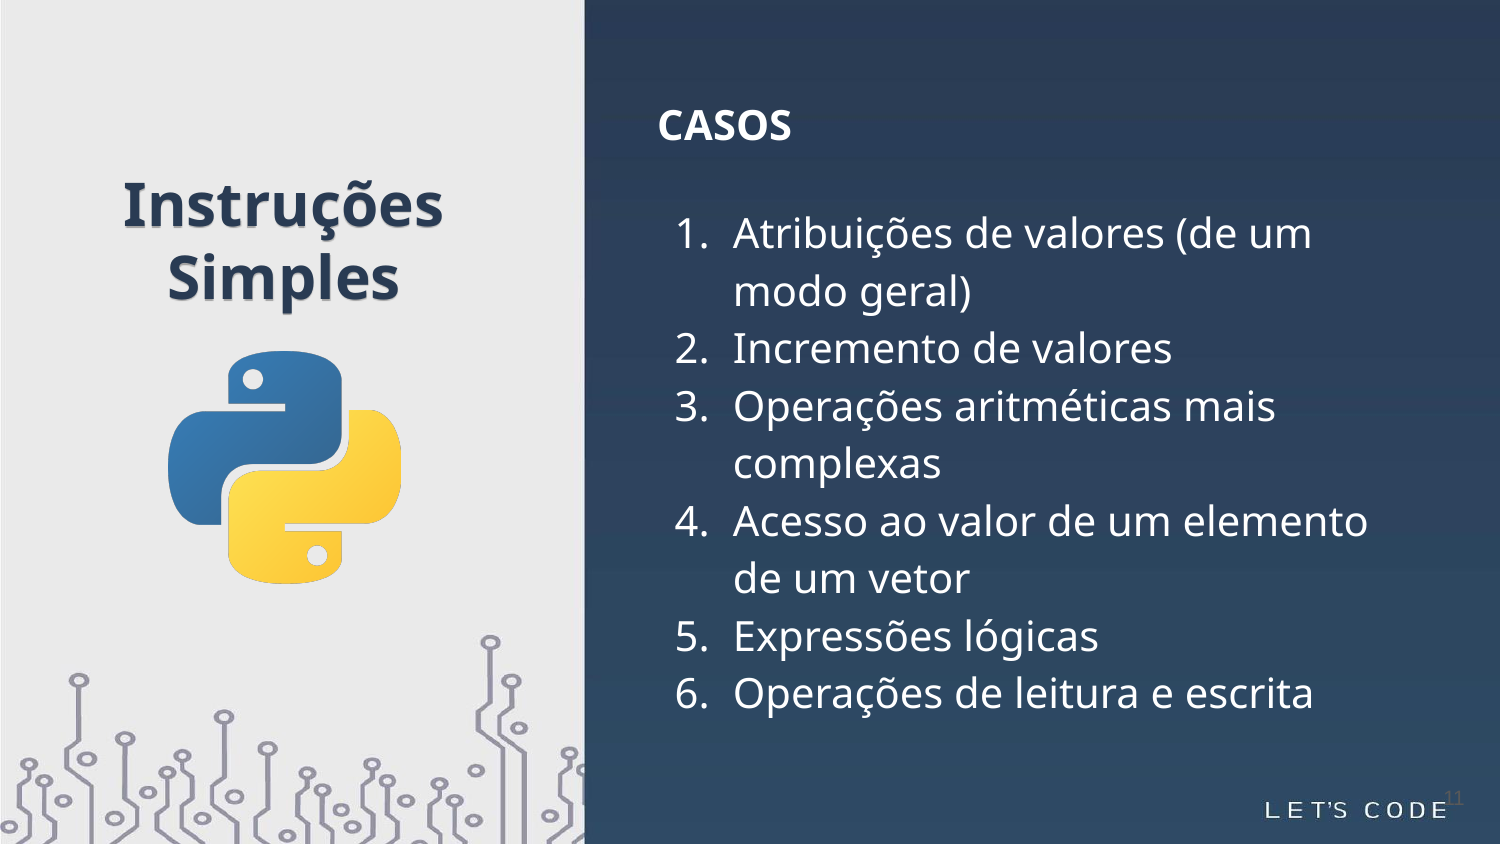

CASOS
Atribuições de valores (de um modo geral)
Incremento de valores
Operações aritméticas mais complexas
Acesso ao valor de um elemento de um vetor
Expressões lógicas
Operações de leitura e escrita
Instruções Simples